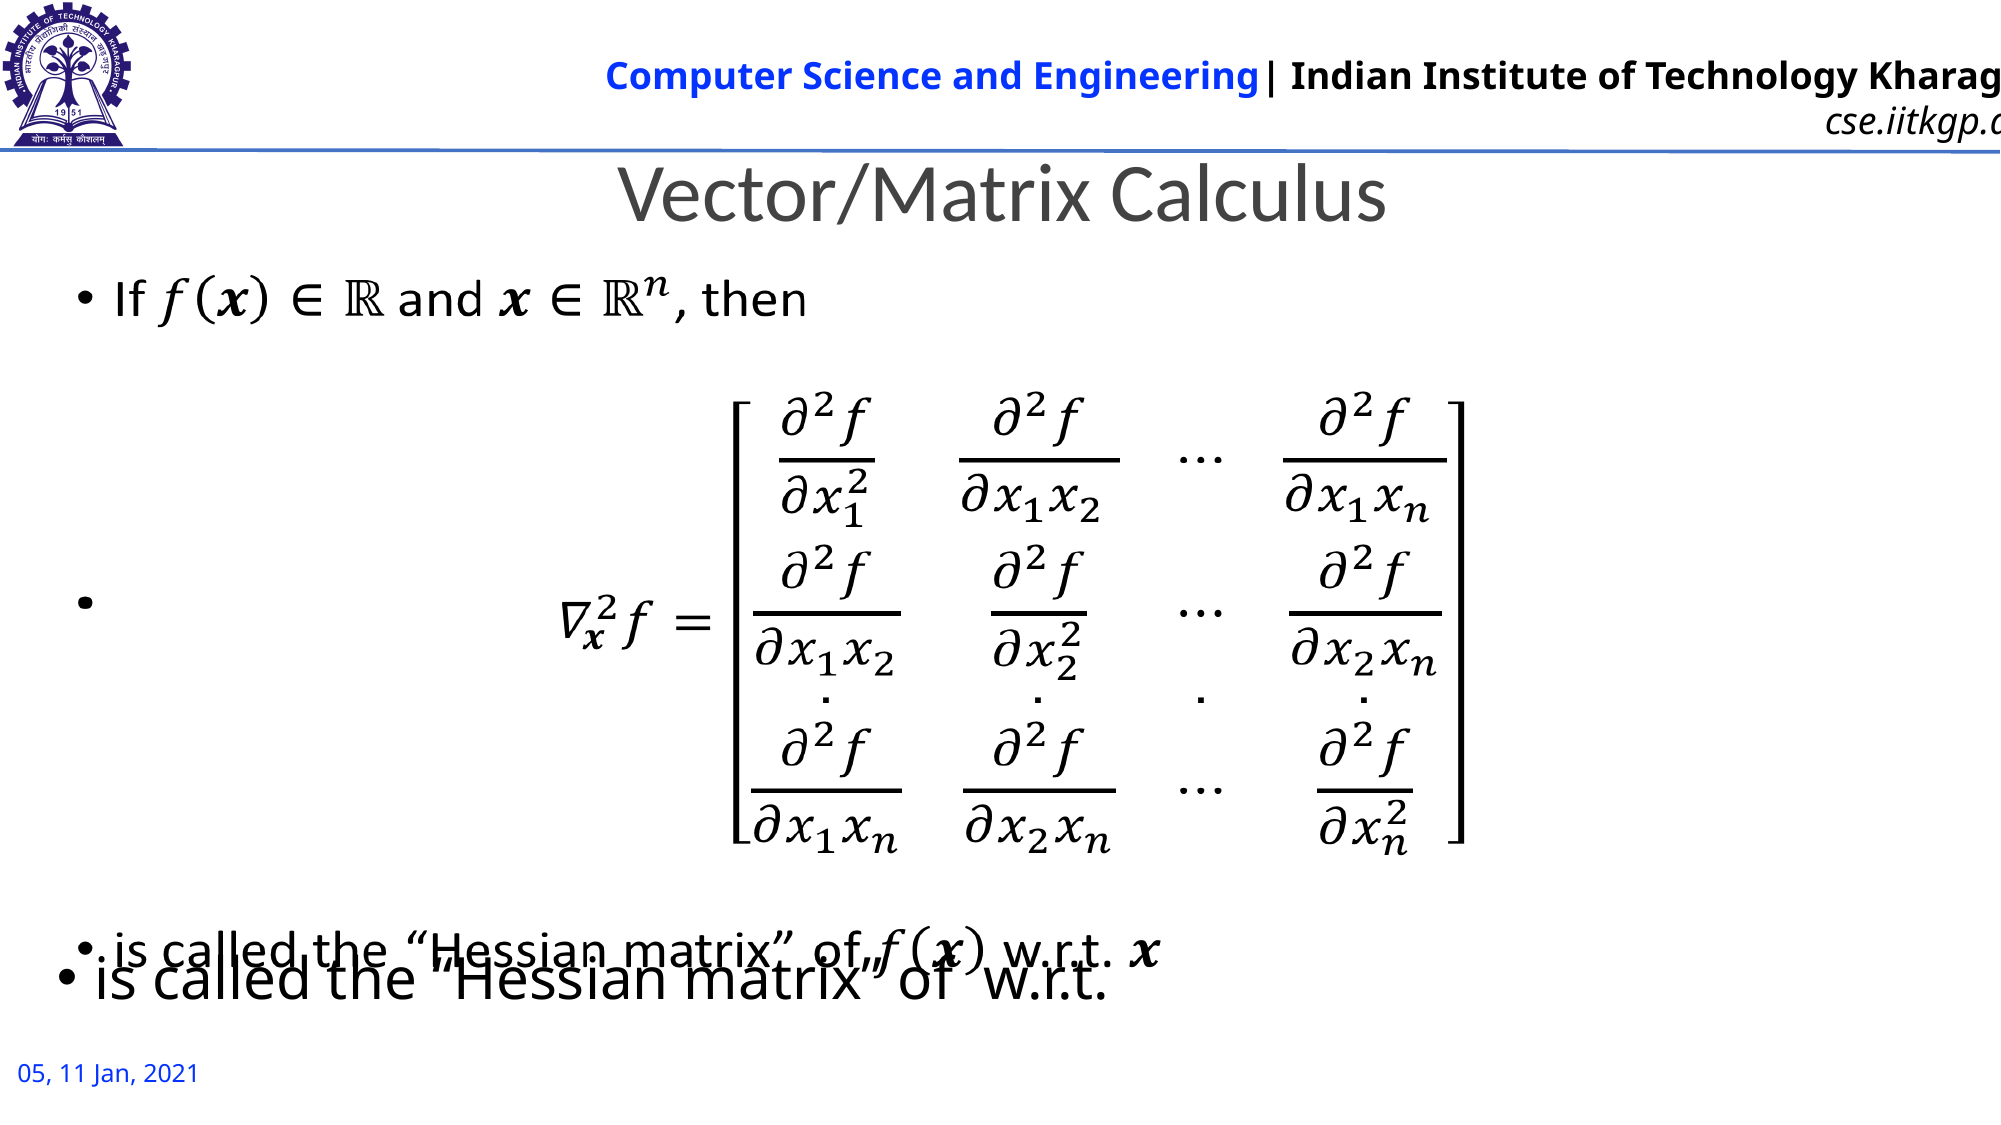

Vector/Matrix Calculus
is called the “Hessian matrix” of w.r.t.
05, 11 Jan, 2021